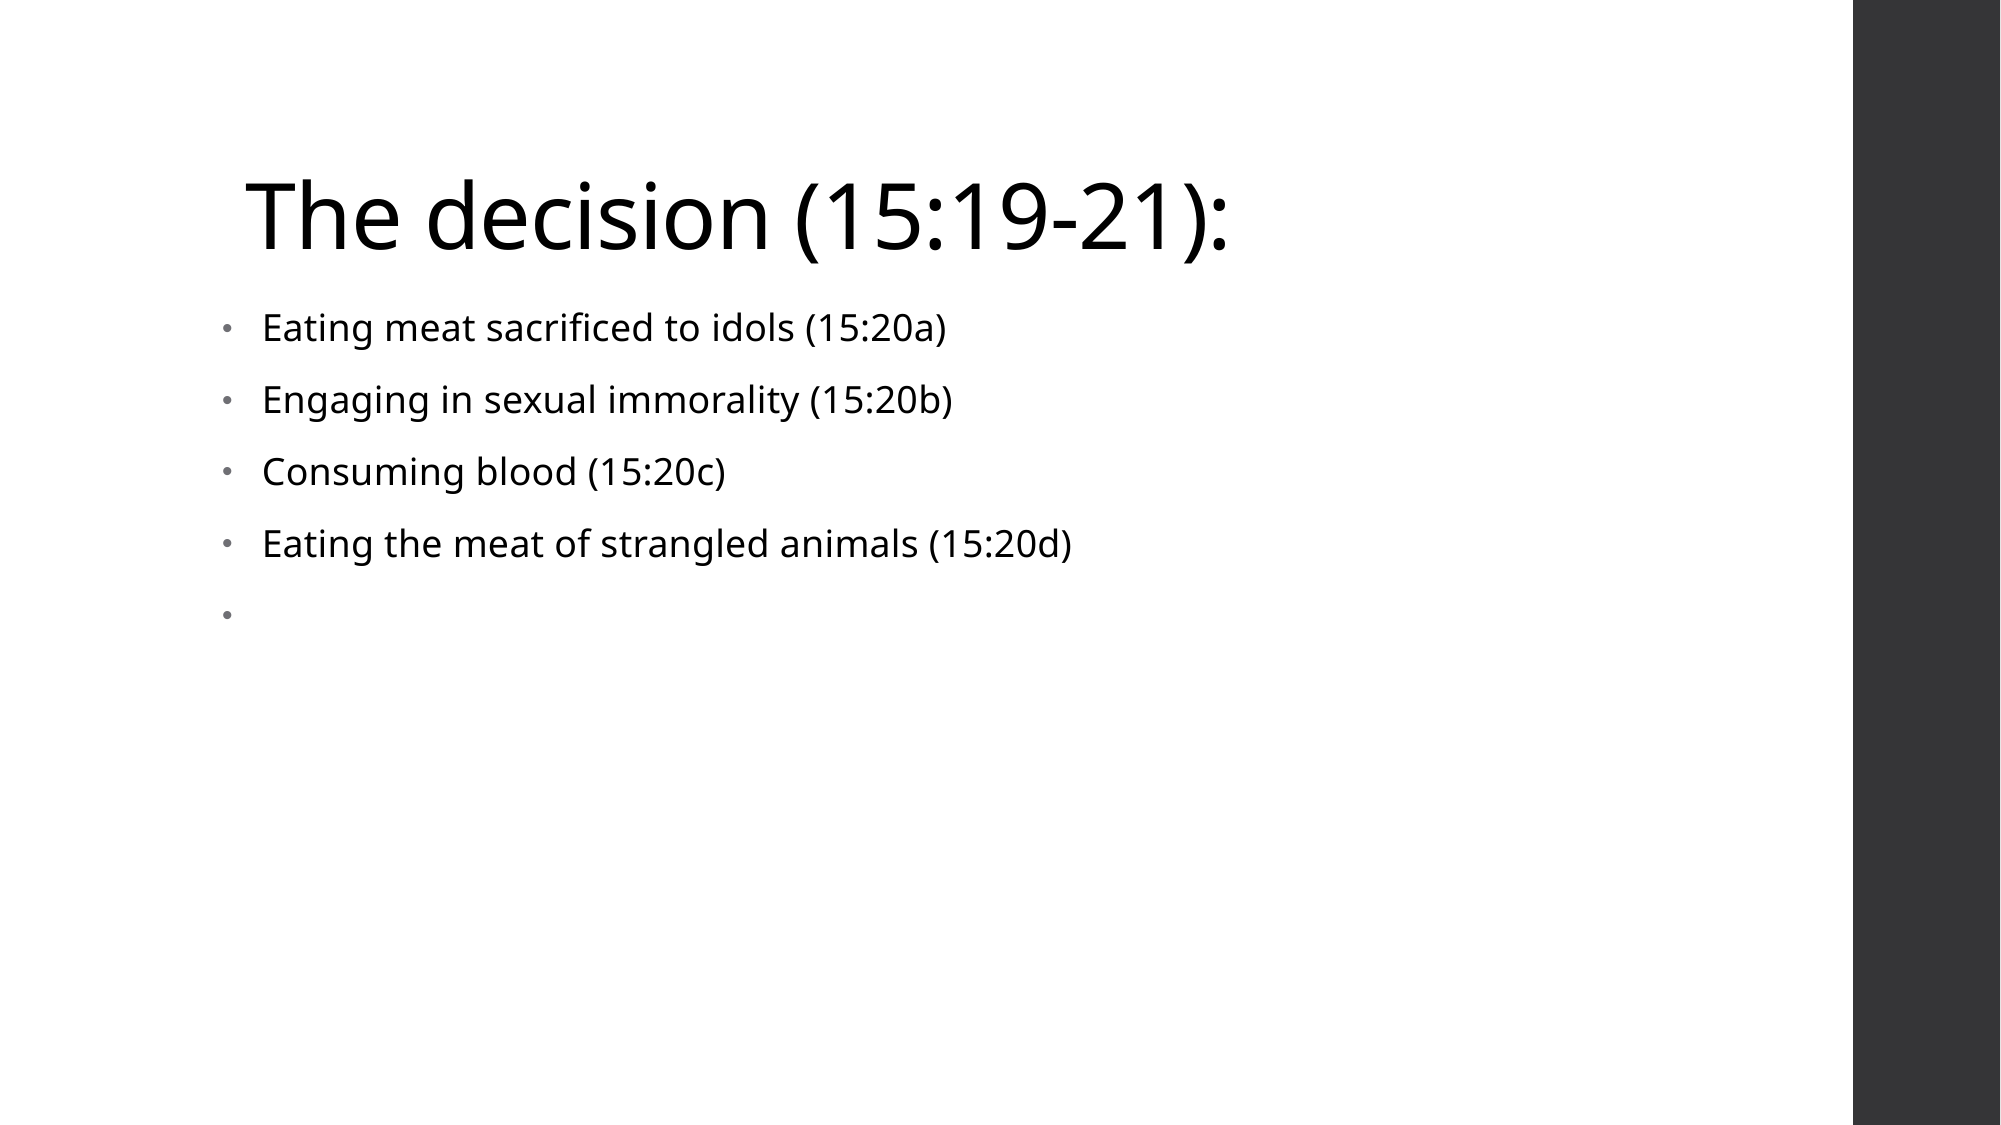

# The decision (15:19-21):
 Eating meat sacrificed to idols (15:20a)
 Engaging in sexual immorality (15:20b)
 Consuming blood (15:20c)
 Eating the meat of strangled animals (15:20d)